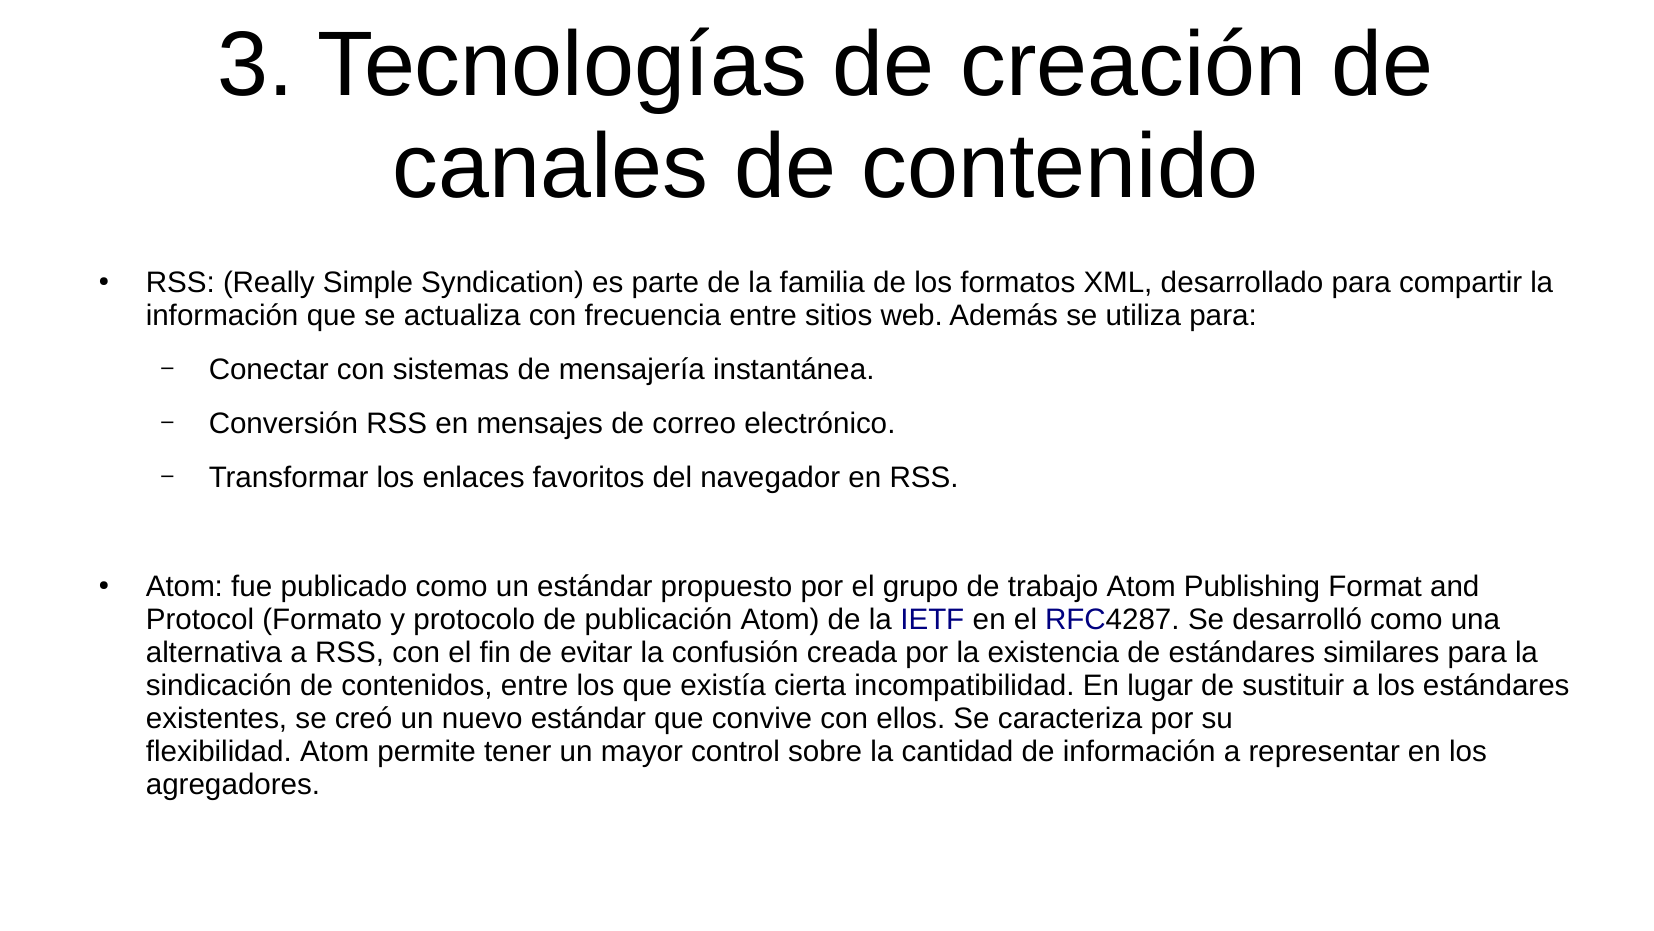

# 3. Tecnologías de creación de canales de contenido
RSS: (Really Simple Syndication) es parte de la familia de los formatos XML, desarrollado para compartir la información que se actualiza con frecuencia entre sitios web. Además se utiliza para:
Conectar con sistemas de mensajería instantánea.
Conversión RSS en mensajes de correo electrónico.
Transformar los enlaces favoritos del navegador en RSS.
Atom: fue publicado como un estándar propuesto por el grupo de trabajo Atom Publishing Format and Protocol (Formato y protocolo de publicación Atom) de la IETF en el RFC4287. Se desarrolló como una alternativa a RSS, con el fin de evitar la confusión creada por la existencia de estándares similares para la sindicación de contenidos, entre los que existía cierta incompatibilidad. En lugar de sustituir a los estándares existentes, se creó un nuevo estándar que convive con ellos. Se caracteriza por su flexibilidad. Atom permite tener un mayor control sobre la cantidad de información a representar en los agregadores.